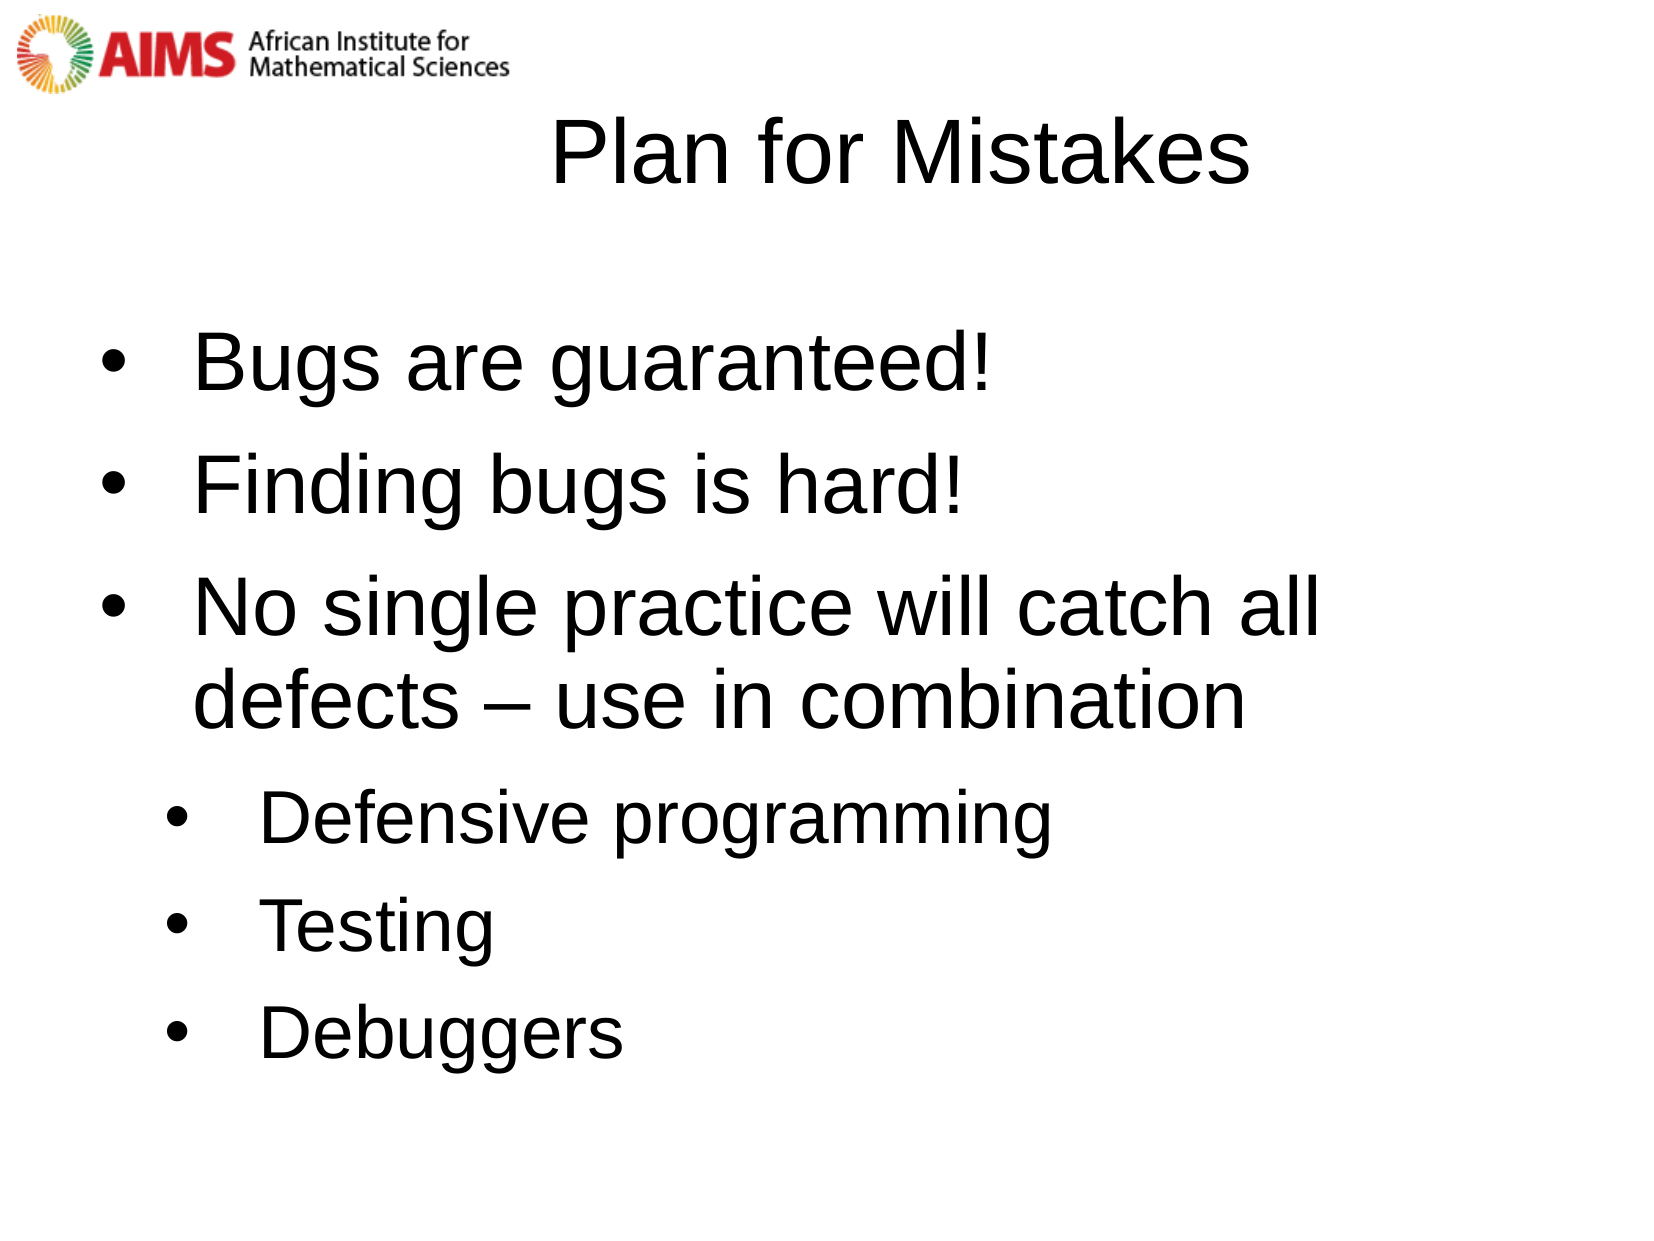

# Plan for Mistakes
Bugs are guaranteed!
Finding bugs is hard!
No single practice will catch all defects – use in combination
Defensive programming
Testing
Debuggers